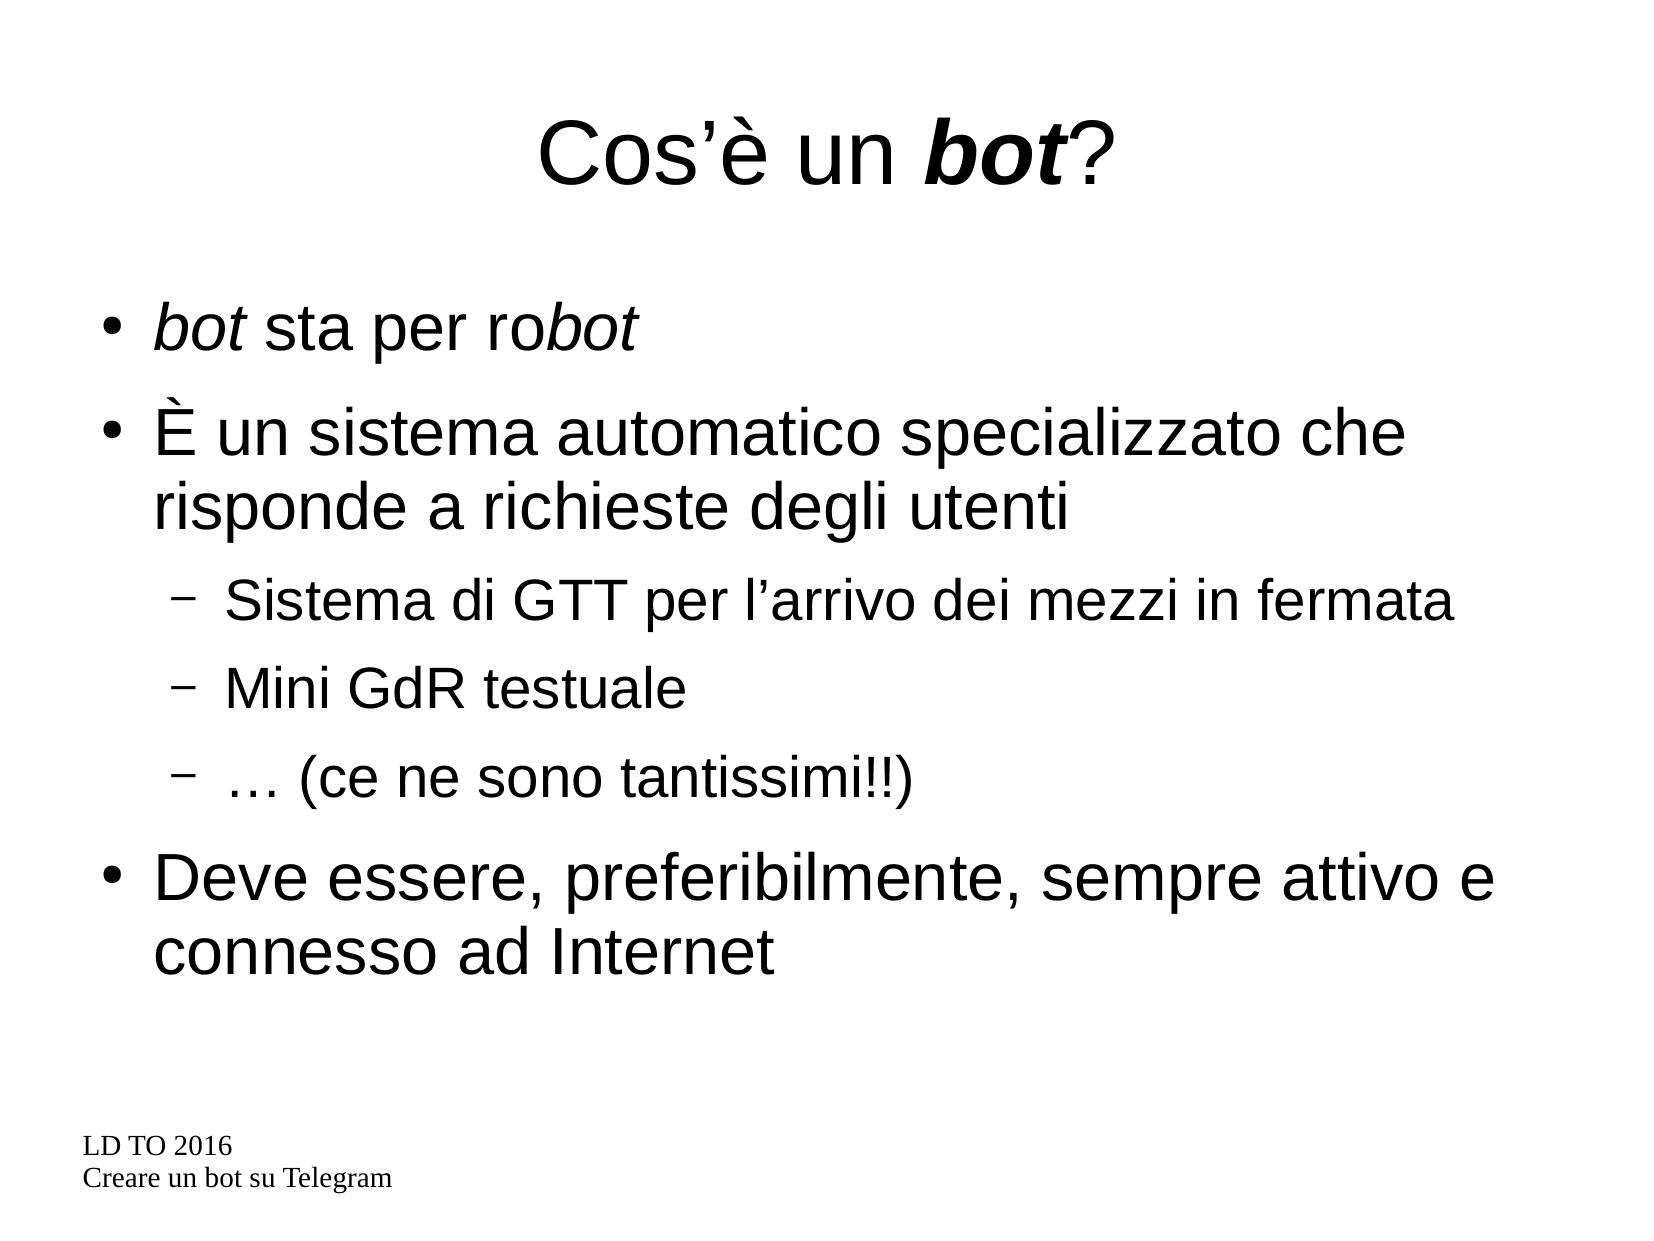

# Cos’è un bot?
bot sta per robot
È un sistema automatico specializzato che risponde a richieste degli utenti
Sistema di GTT per l’arrivo dei mezzi in fermata
Mini GdR testuale
… (ce ne sono tantissimi!!)
Deve essere, preferibilmente, sempre attivo e connesso ad Internet